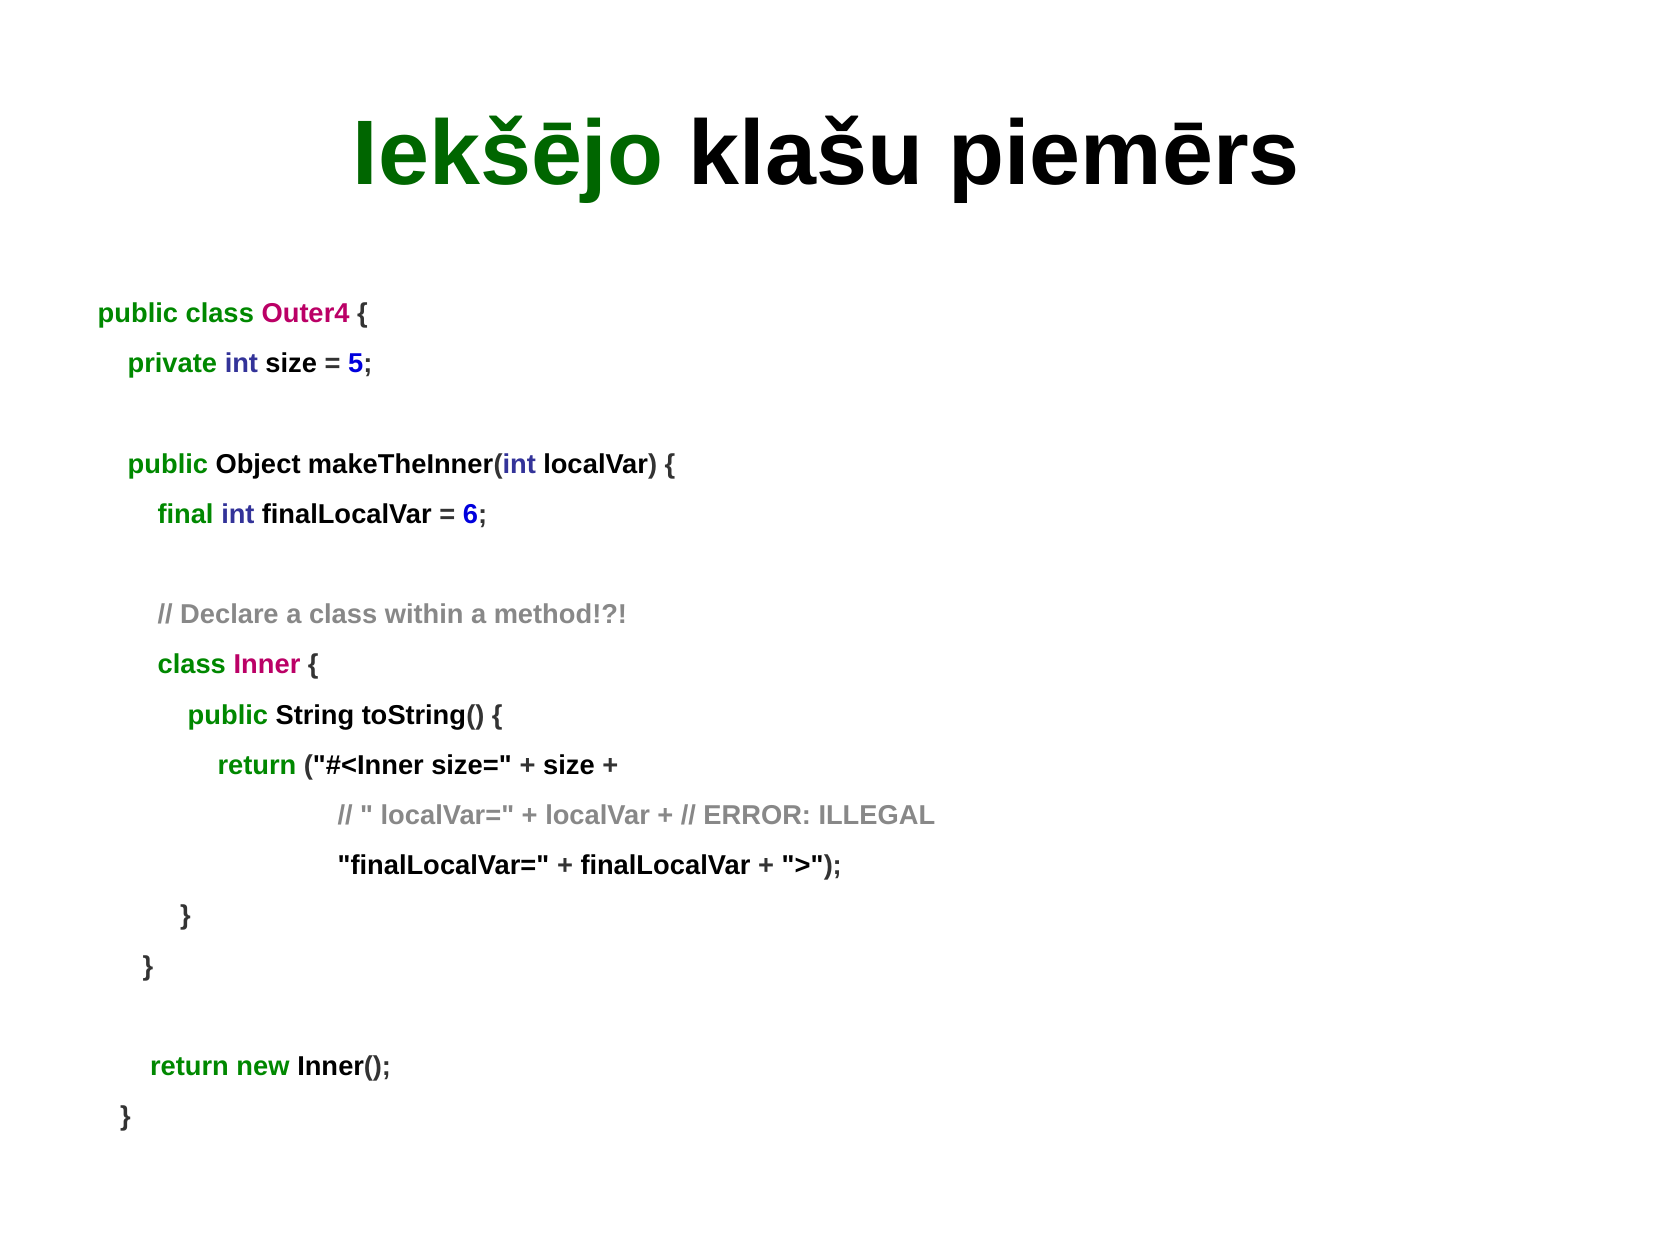

# Iekšējo klašu piemērs
 public class Outer4 {
 private int size = 5;
 public Object makeTheInner(int localVar) {
 final int finalLocalVar = 6;
 // Declare a class within a method!?!
 class Inner {
 public String toString() {
 return ("#<Inner size=" + size +
 // " localVar=" + localVar + // ERROR: ILLEGAL
 "finalLocalVar=" + finalLocalVar + ">");
 }
 }
 return new Inner();
 }